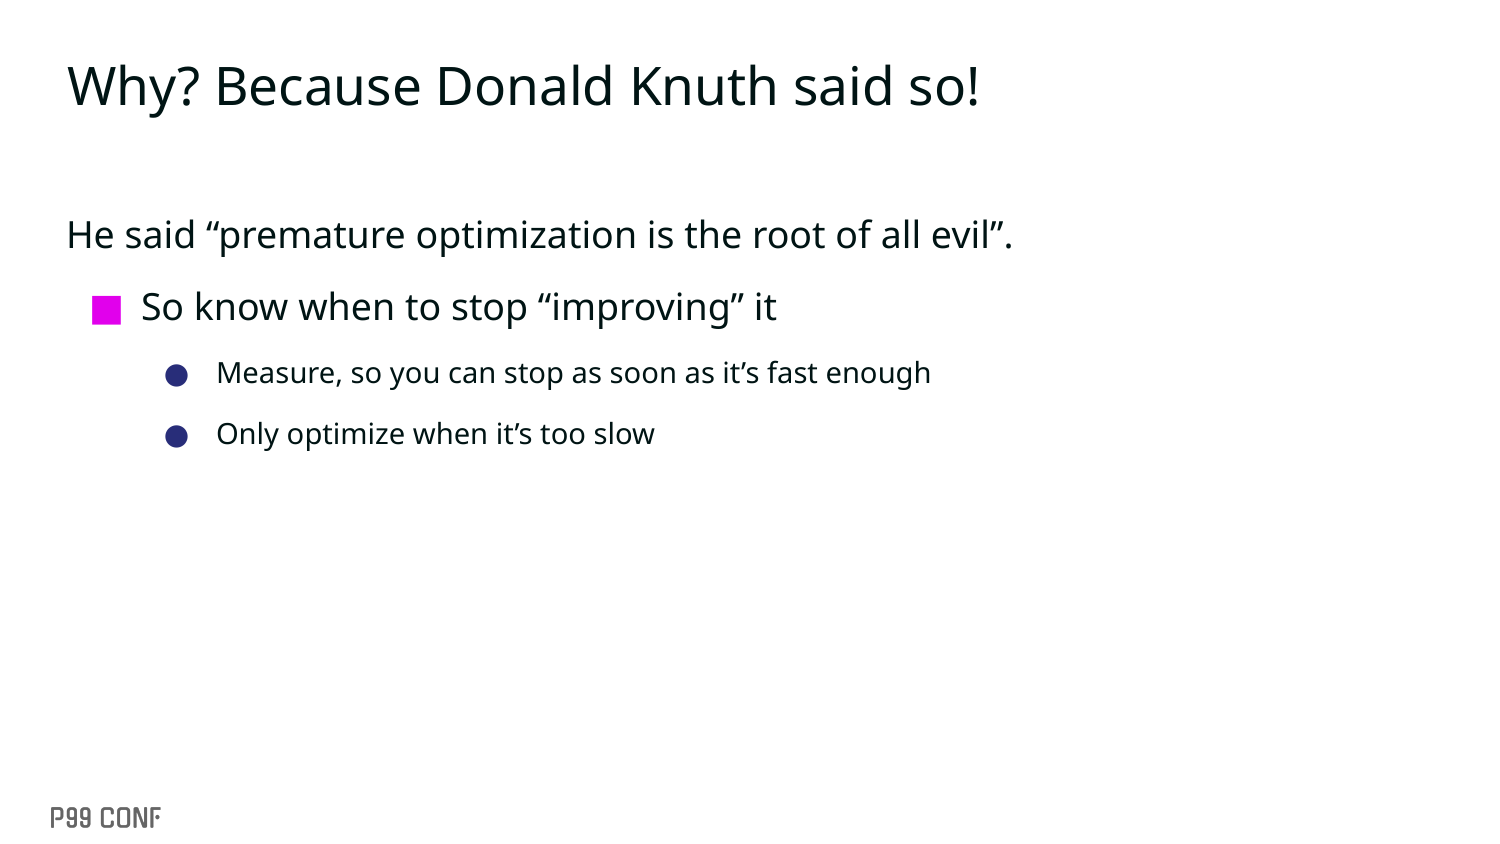

# Why? Because Donald Knuth said so!
He said “premature optimization is the root of all evil”.
So know when to stop “improving” it
Measure, so you can stop as soon as it’s fast enough
Only optimize when it’s too slow